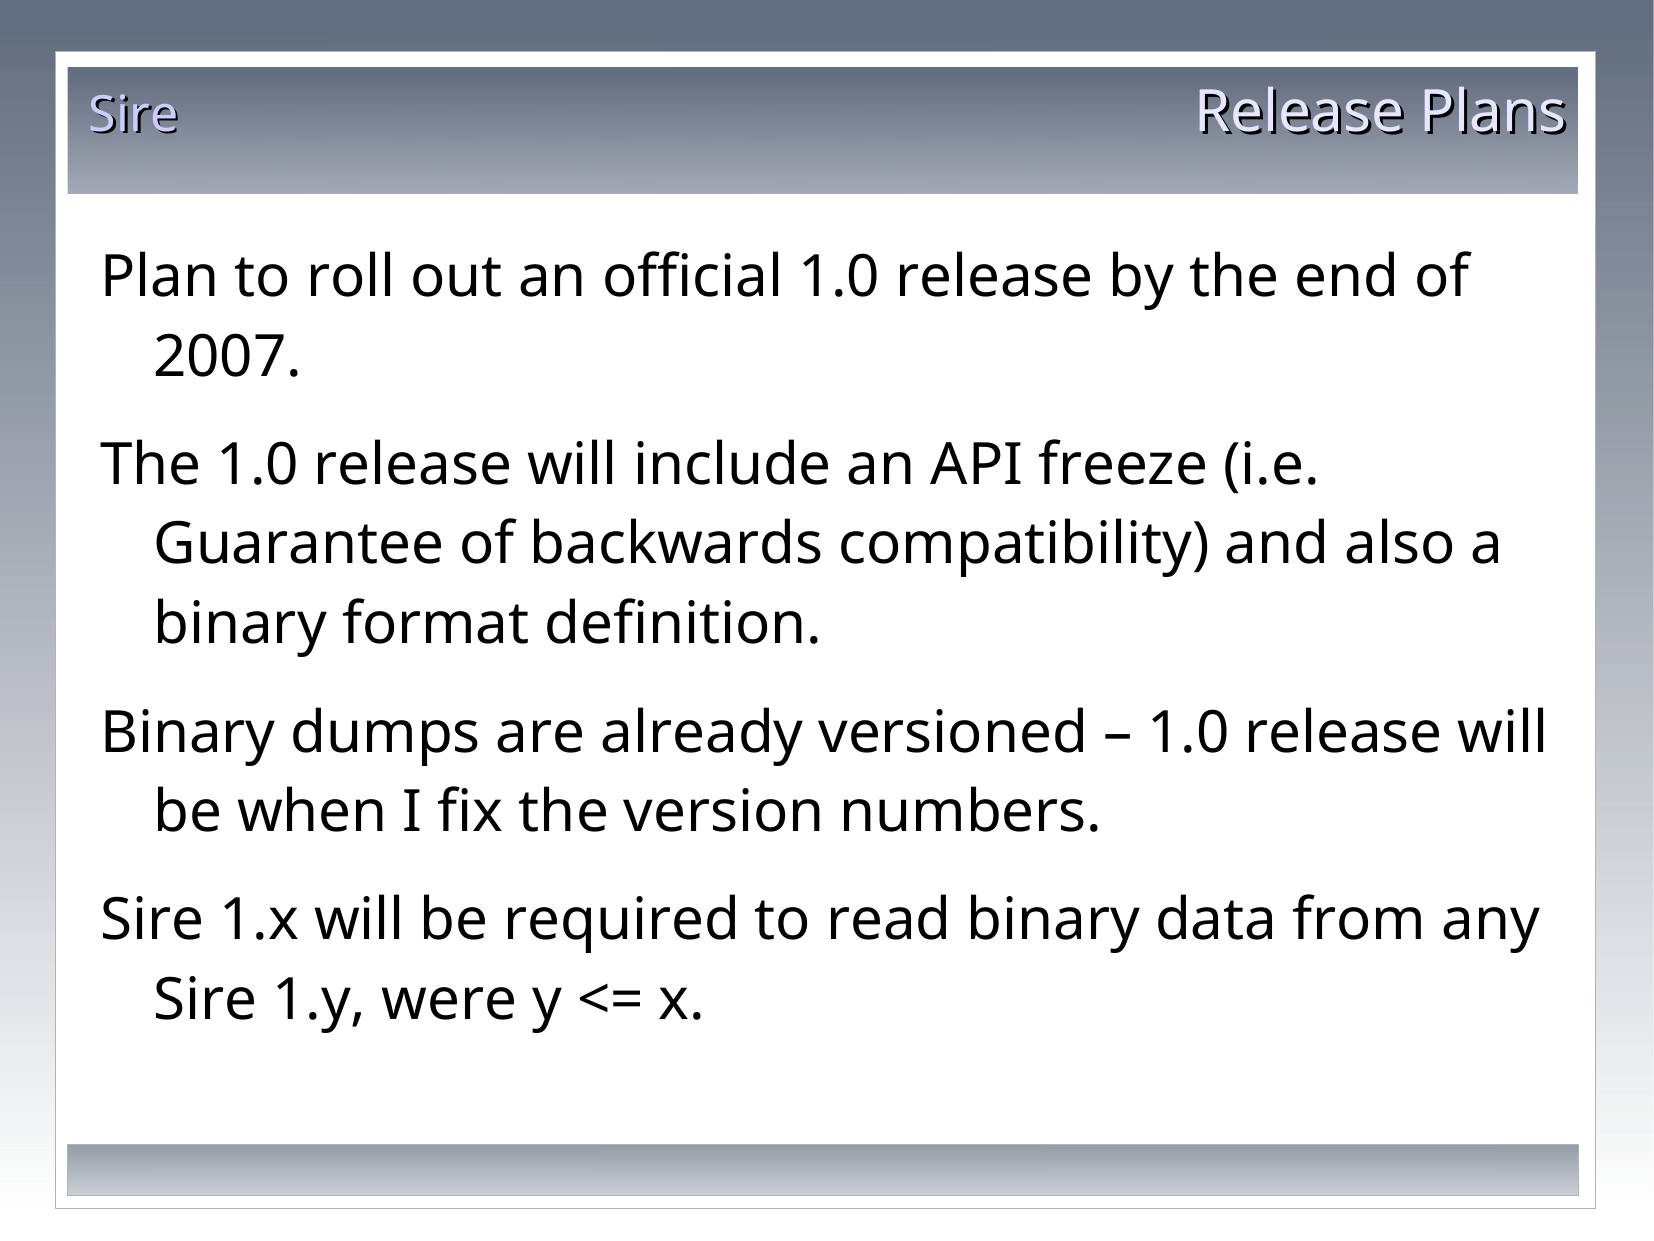

# Release Plans
Plan to roll out an official 1.0 release by the end of 2007.
The 1.0 release will include an API freeze (i.e. Guarantee of backwards compatibility) and also a binary format definition.
Binary dumps are already versioned – 1.0 release will be when I fix the version numbers.
Sire 1.x will be required to read binary data from any Sire 1.y, were y <= x.